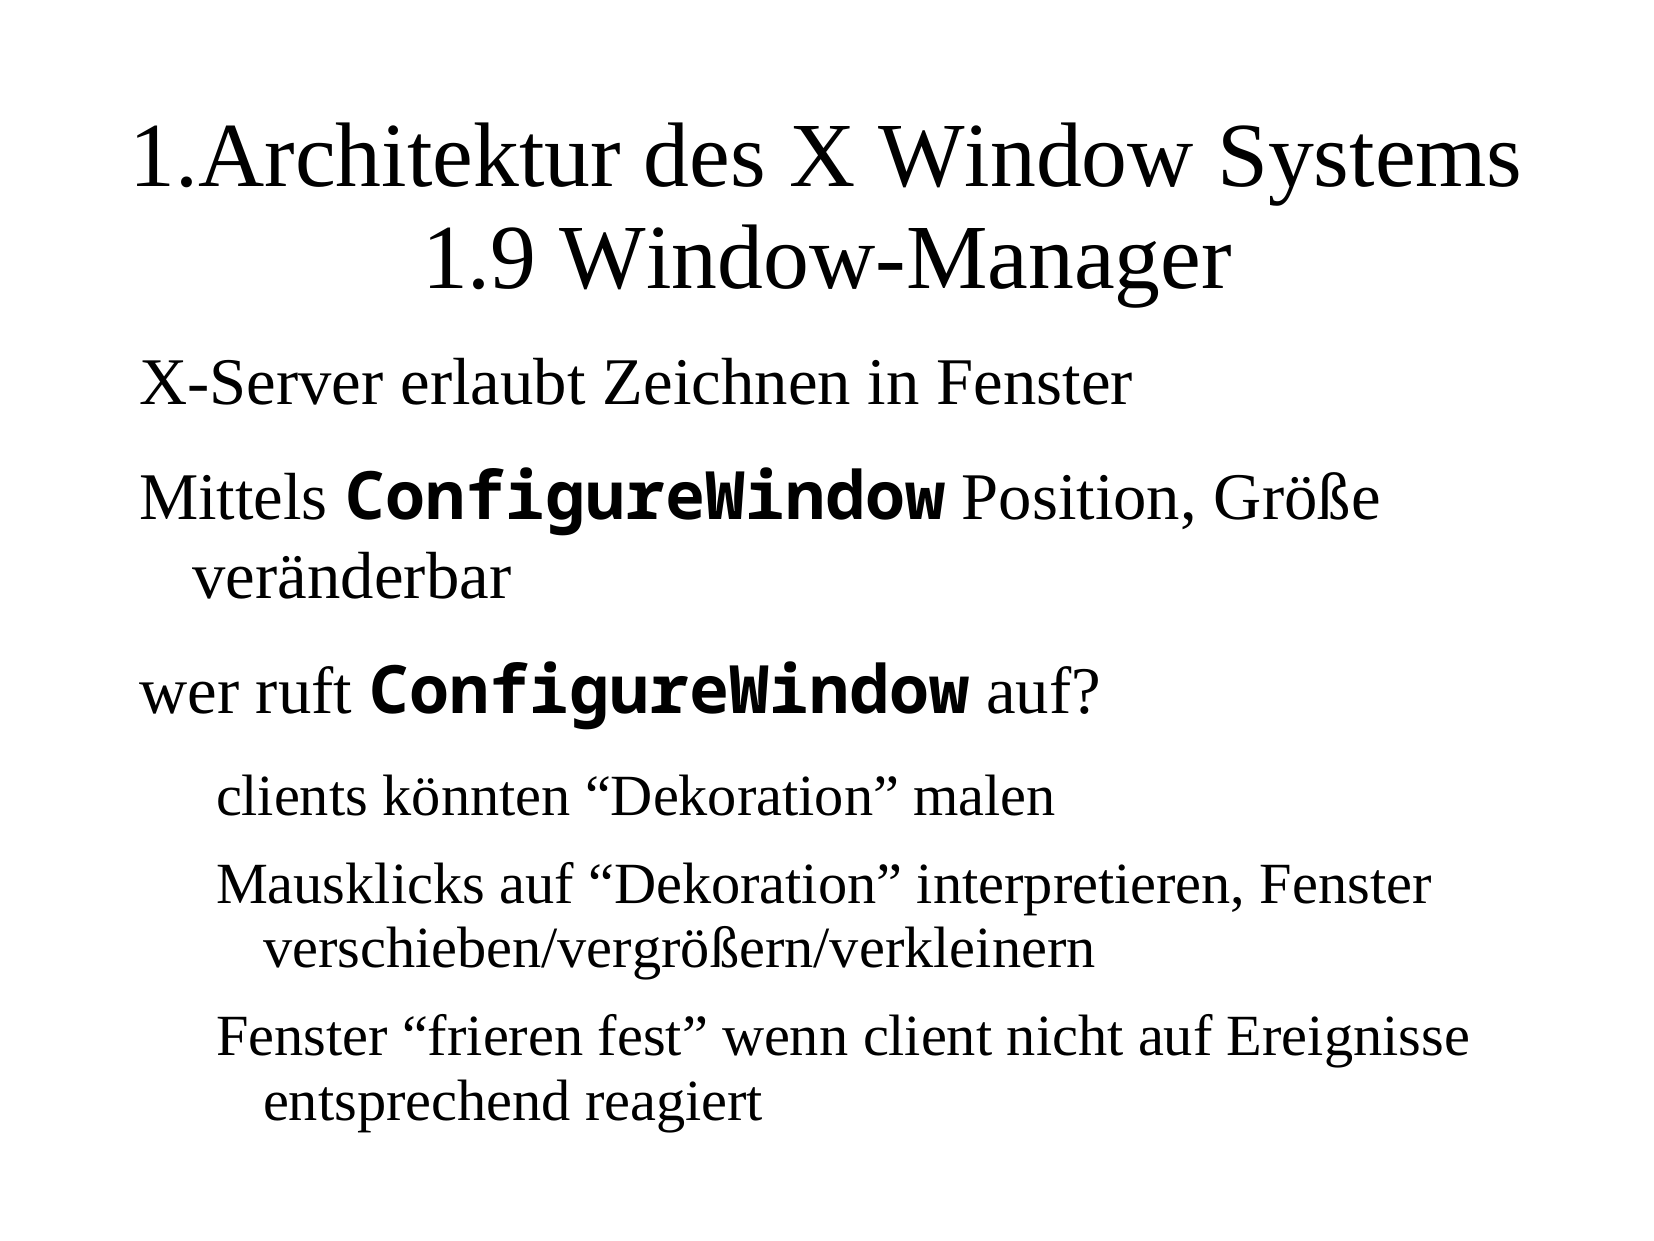

# 1.Architektur des X Window Systems 1.9 Window-Manager
X-Server erlaubt Zeichnen in Fenster
Mittels ConfigureWindow Position, Größe veränderbar
wer ruft ConfigureWindow auf?
clients könnten “Dekoration” malen
Mausklicks auf “Dekoration” interpretieren, Fenster verschieben/vergrößern/verkleinern
Fenster “frieren fest” wenn client nicht auf Ereignisse entsprechend reagiert